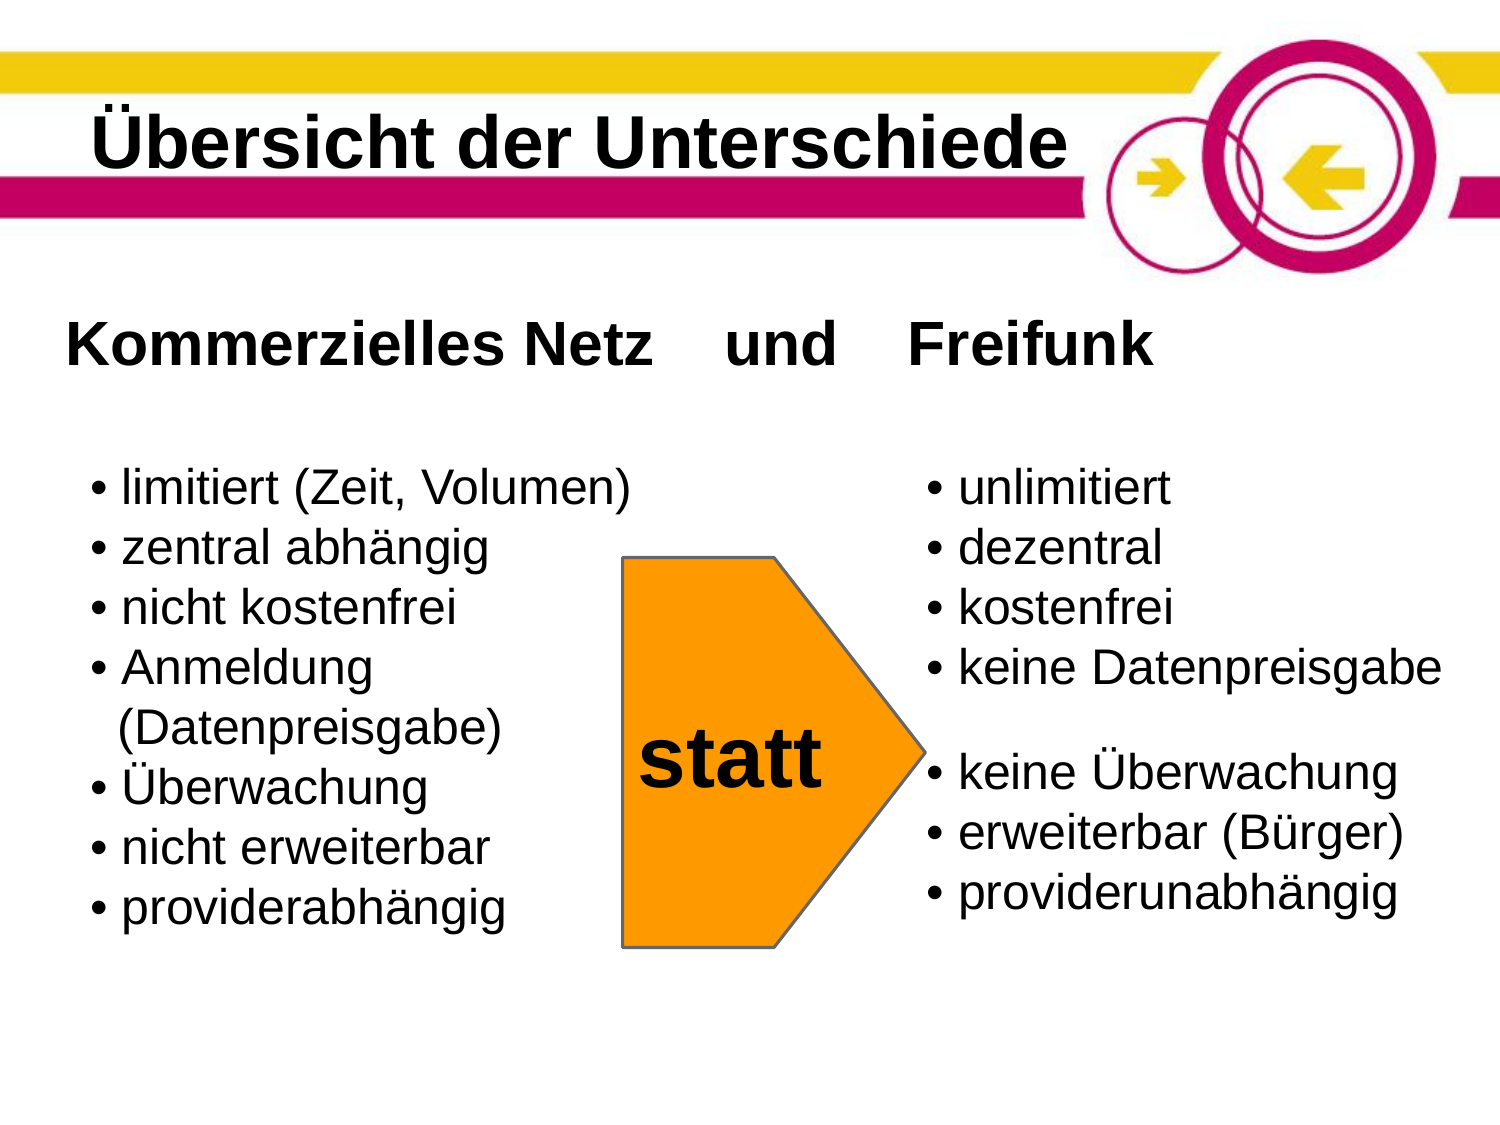

Übersicht der Unterschiede
Kommerzielles Netz und Freifunk
• limitiert (Zeit, Volumen)
• zentral abhängig
• nicht kostenfrei
• Anmeldung
 (Datenpreisgabe)
• Überwachung
• nicht erweiterbar
• providerabhängig
• unlimitiert
• dezentral
• kostenfrei
• keine Datenpreisgabe
• keine Überwachung
• erweiterbar (Bürger)
• providerunabhängig
statt